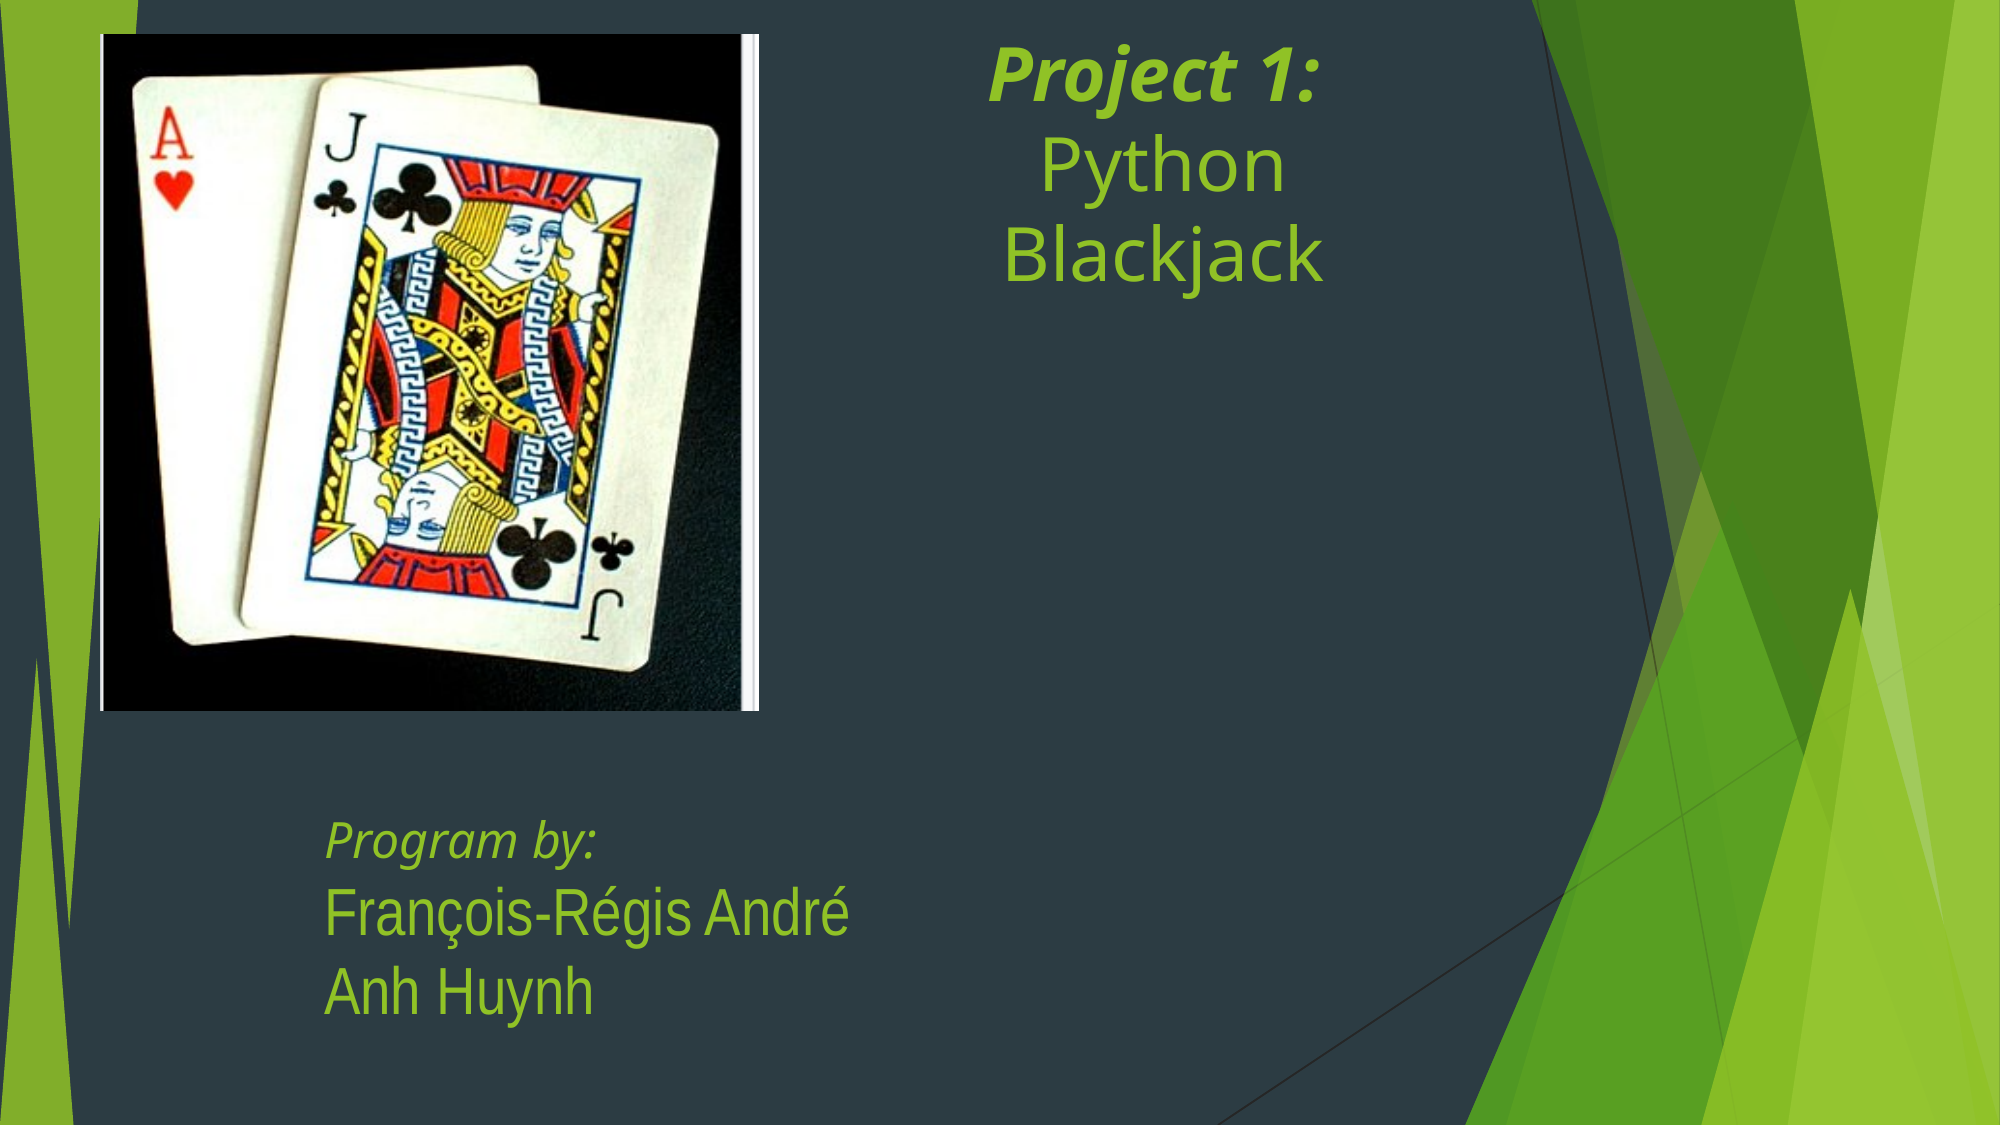

# Project 1: Python Blackjack
Program by:
François-Régis André
Anh Huynh